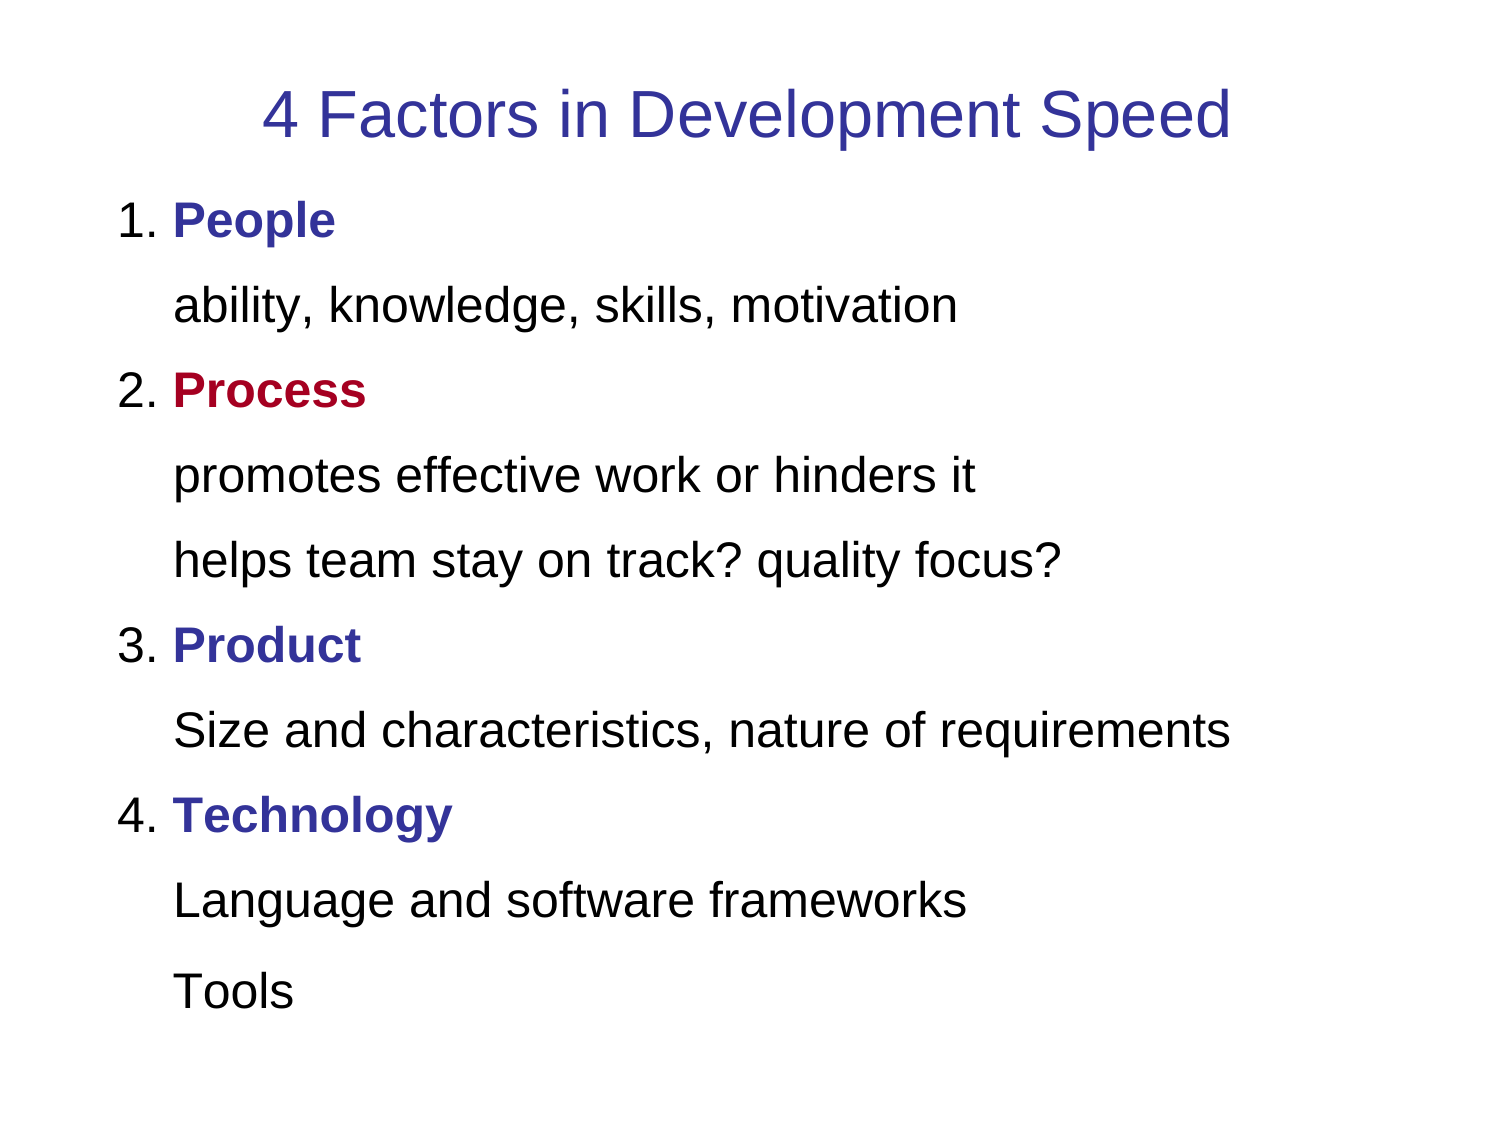

# 4 Factors in Development Speed
1. People
 ability, knowledge, skills, motivation
2. Process
 promotes effective work or hinders it
 helps team stay on track? quality focus?
3. Product
 Size and characteristics, nature of requirements
4. Technology
 Language and software frameworks
 Tools